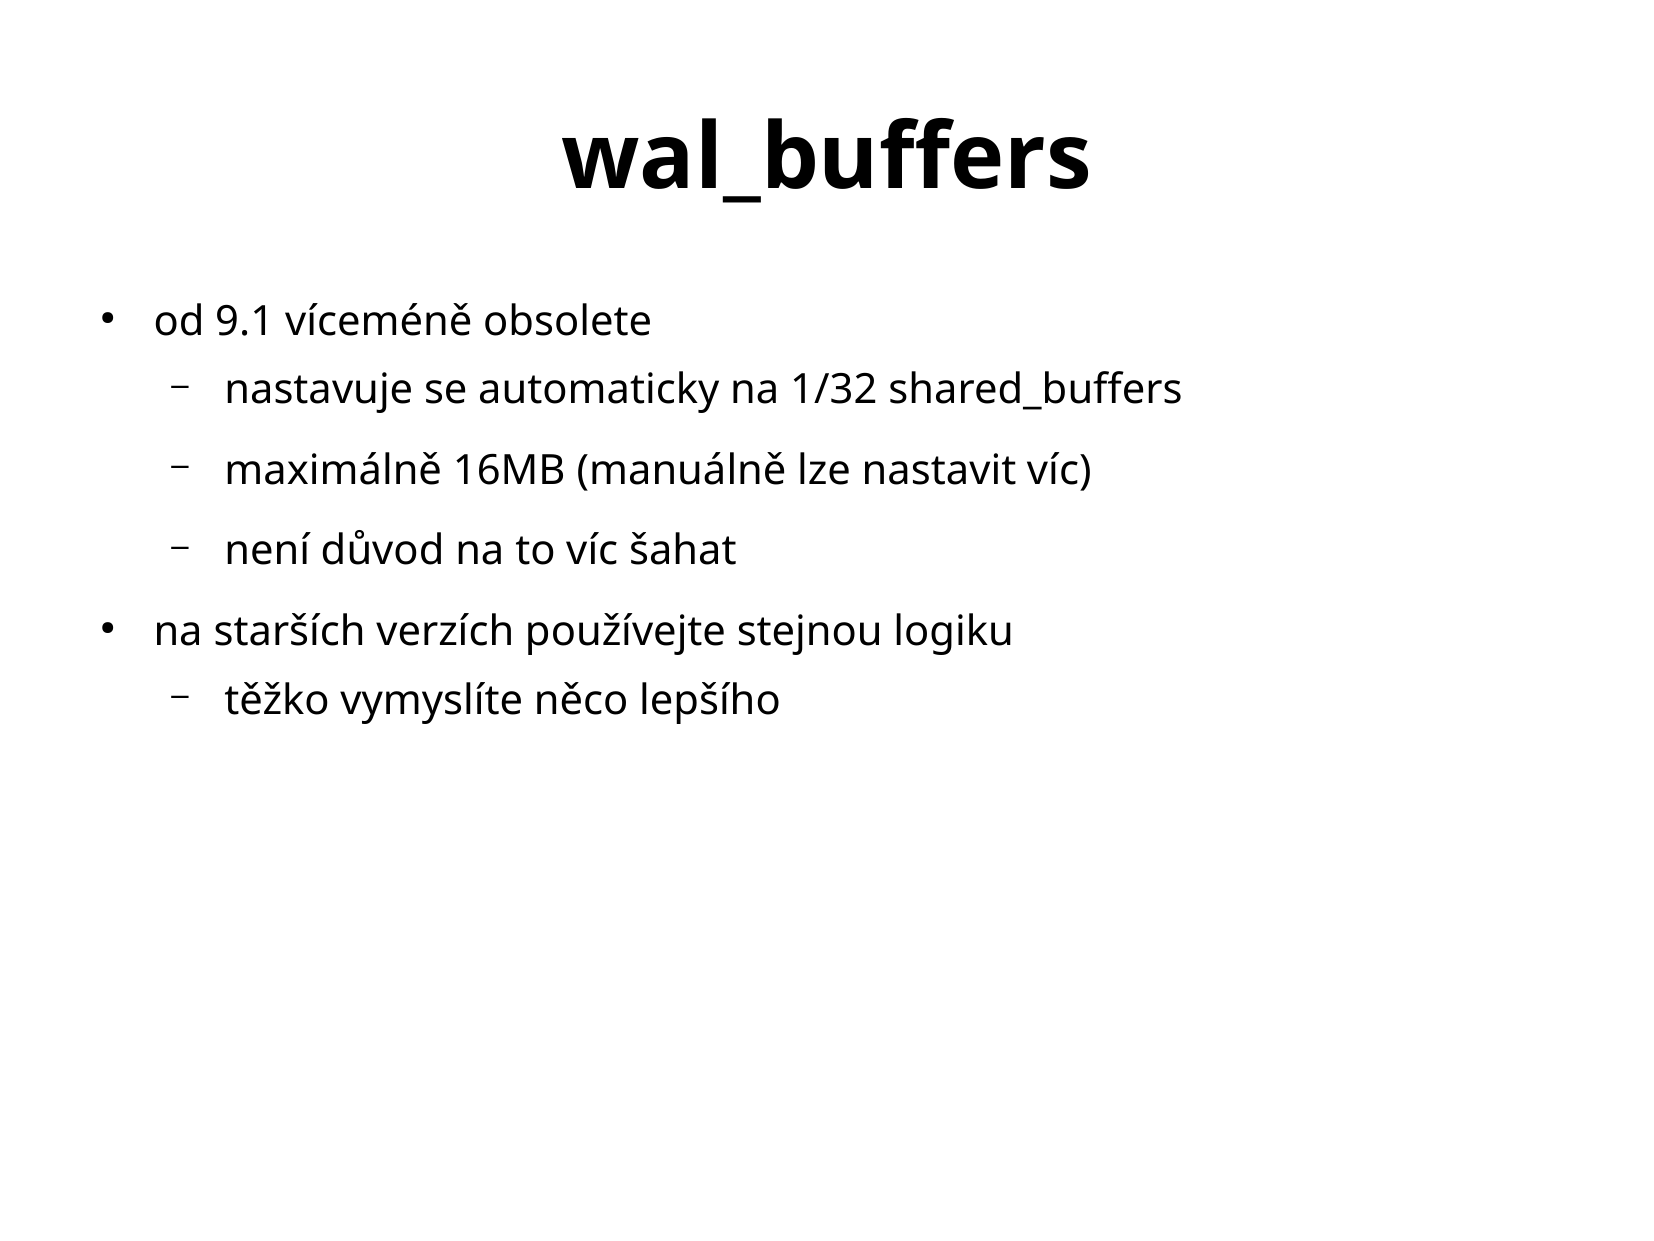

# wal_buffers
od 9.1 víceméně obsolete
nastavuje se automaticky na 1/32 shared_buffers
maximálně 16MB (manuálně lze nastavit víc)
není důvod na to víc šahat
na starších verzích používejte stejnou logiku
těžko vymyslíte něco lepšího